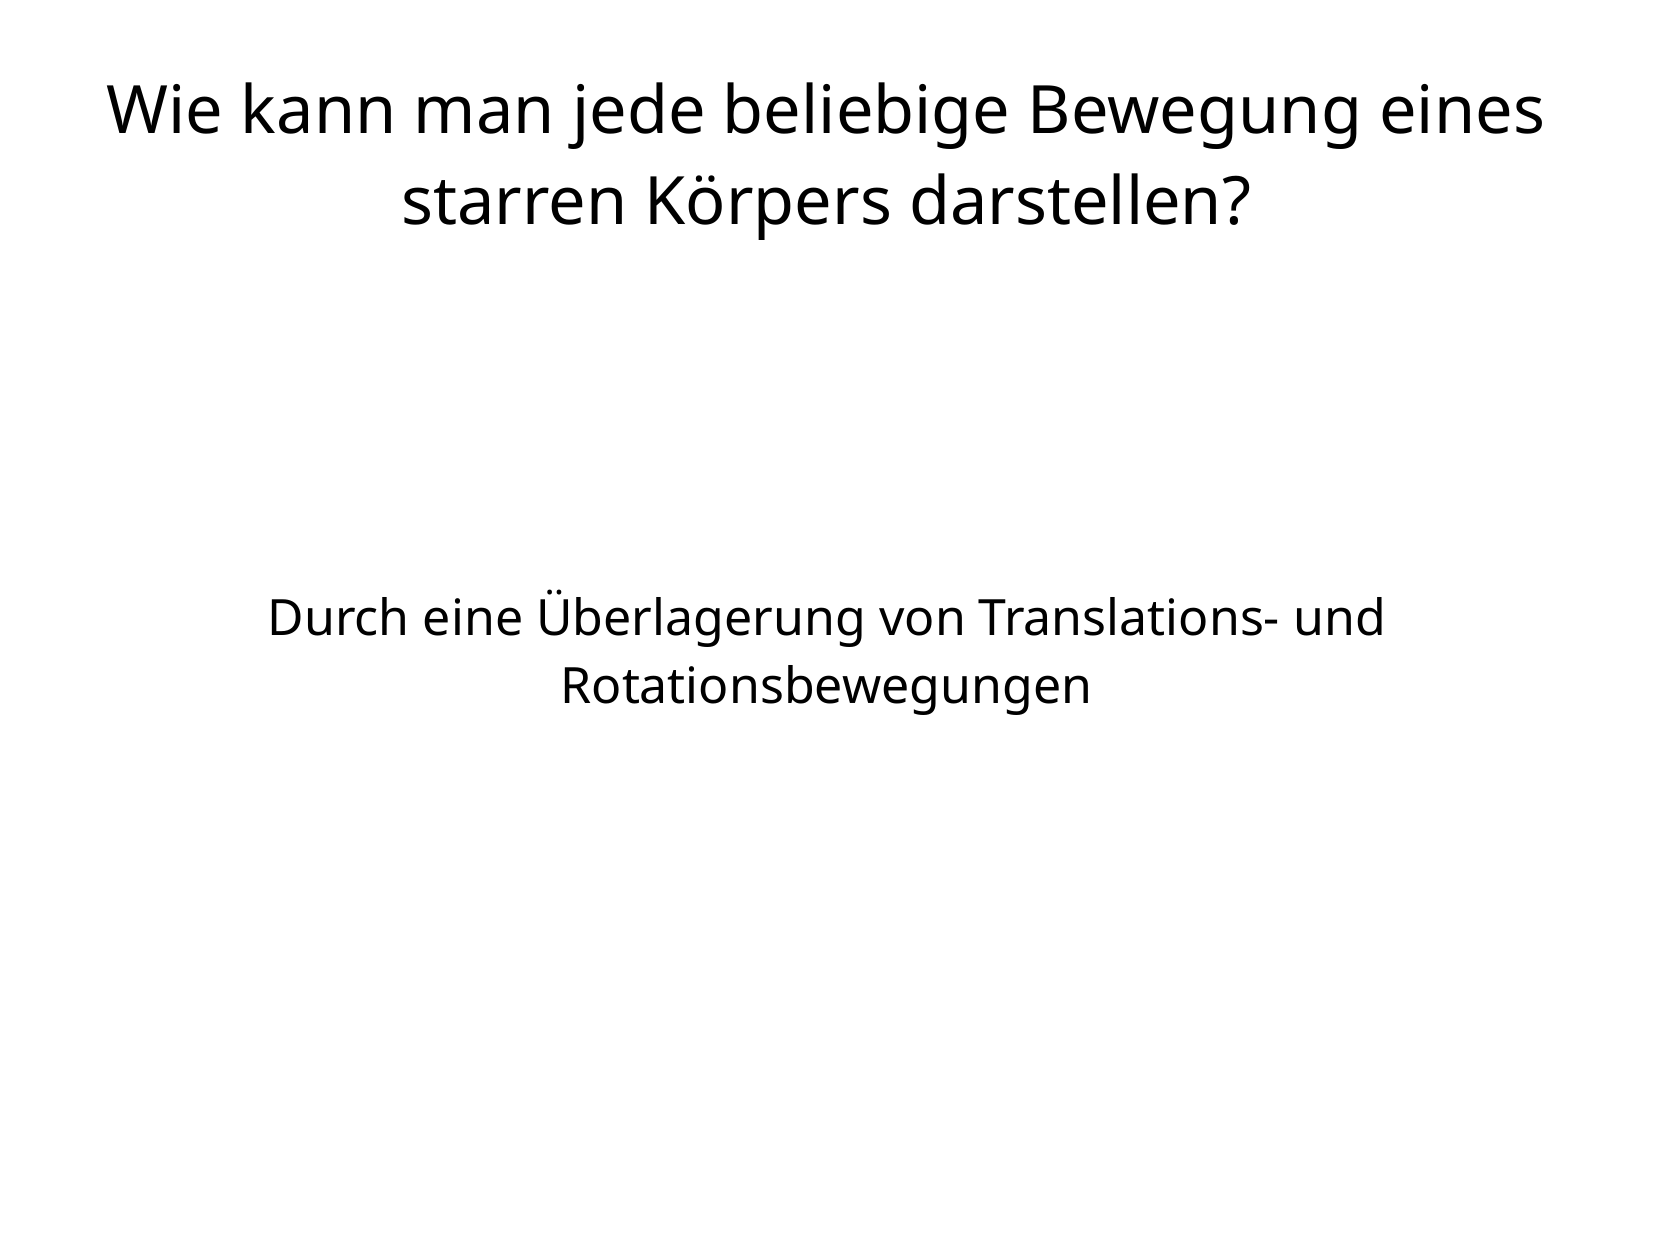

# Wie kann man jede beliebige Bewegung eines starren Körpers darstellen?
Durch eine Überlagerung von Translations- und Rotationsbewegungen